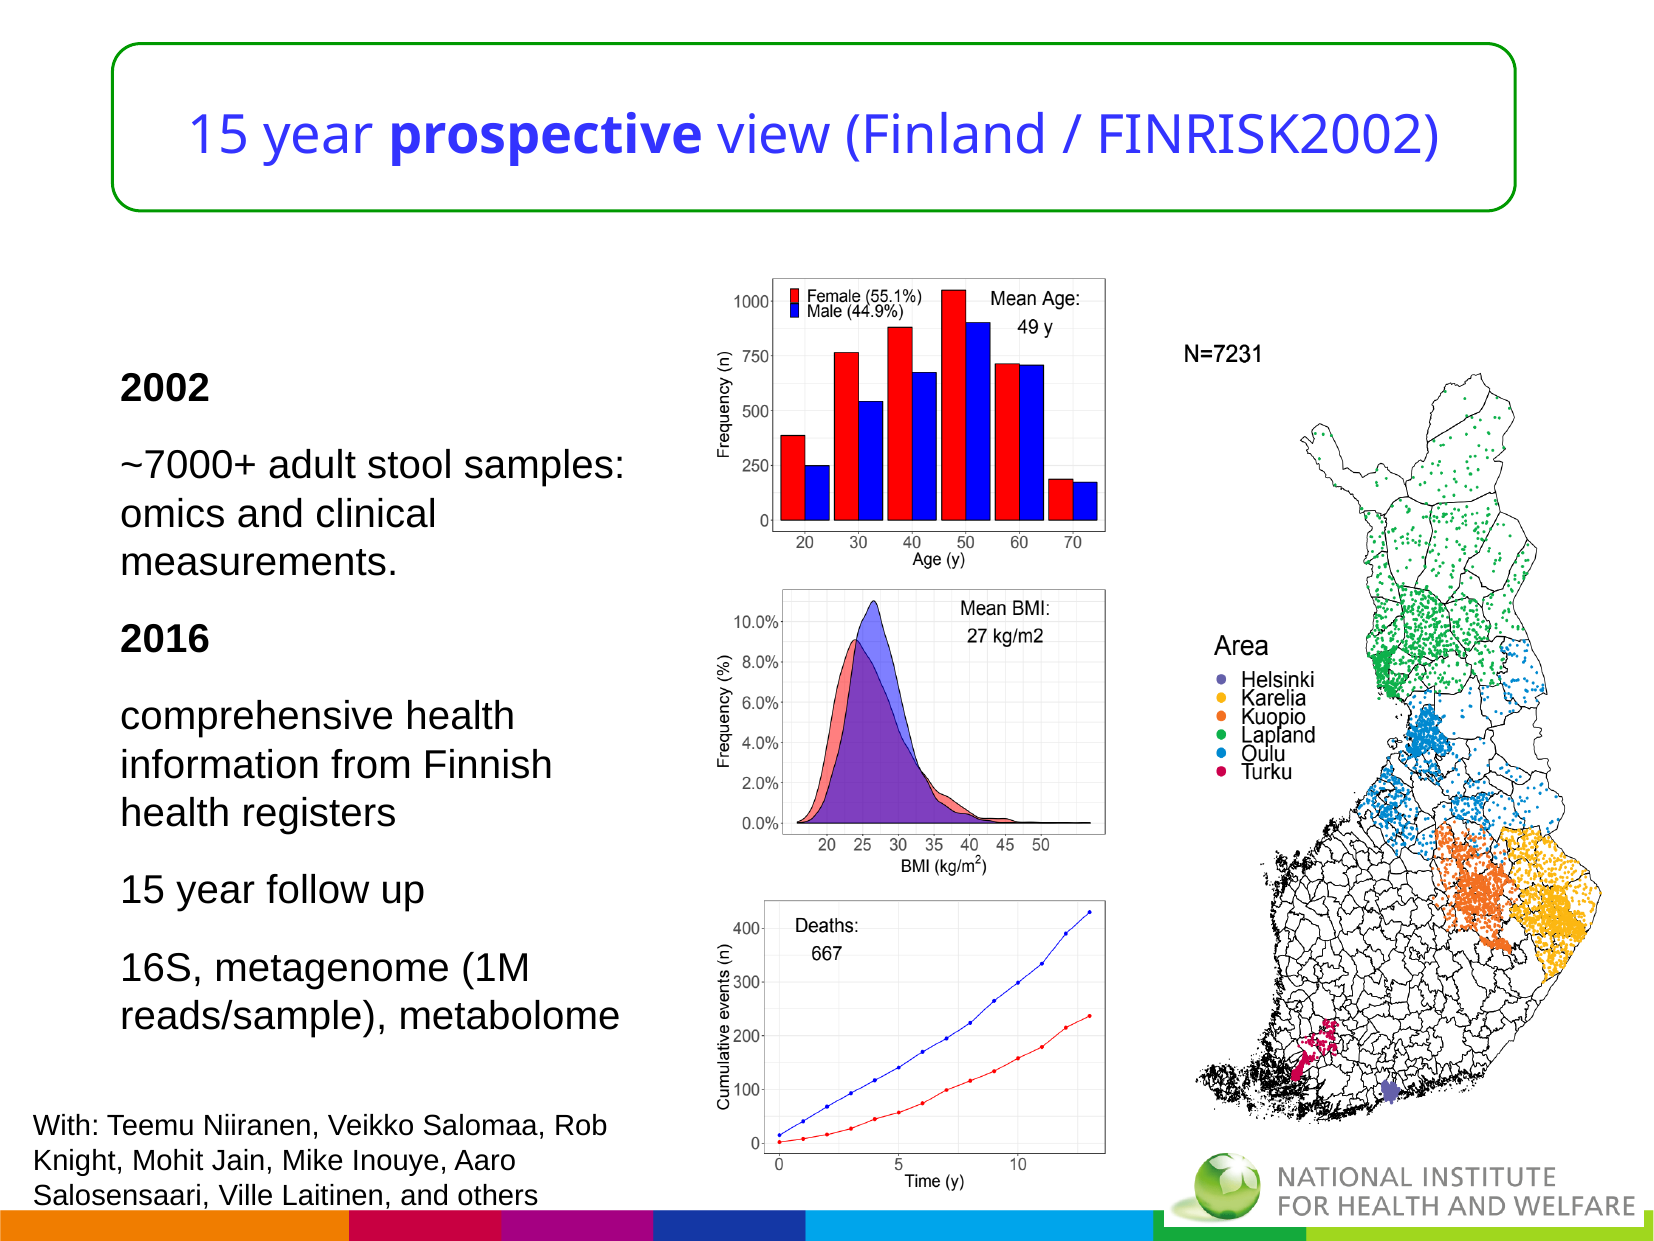

15 year prospective view (Finland / FINRISK2002)
2002
~7000+ adult stool samples: omics and clinical measurements.
2016
comprehensive health information from Finnish health registers
15 year follow up
16S, metagenome (1M reads/sample), metabolome
With: Teemu Niiranen, Veikko Salomaa, Rob Knight, Mohit Jain, Mike Inouye, Aaro Salosensaari, Ville Laitinen, and others
108